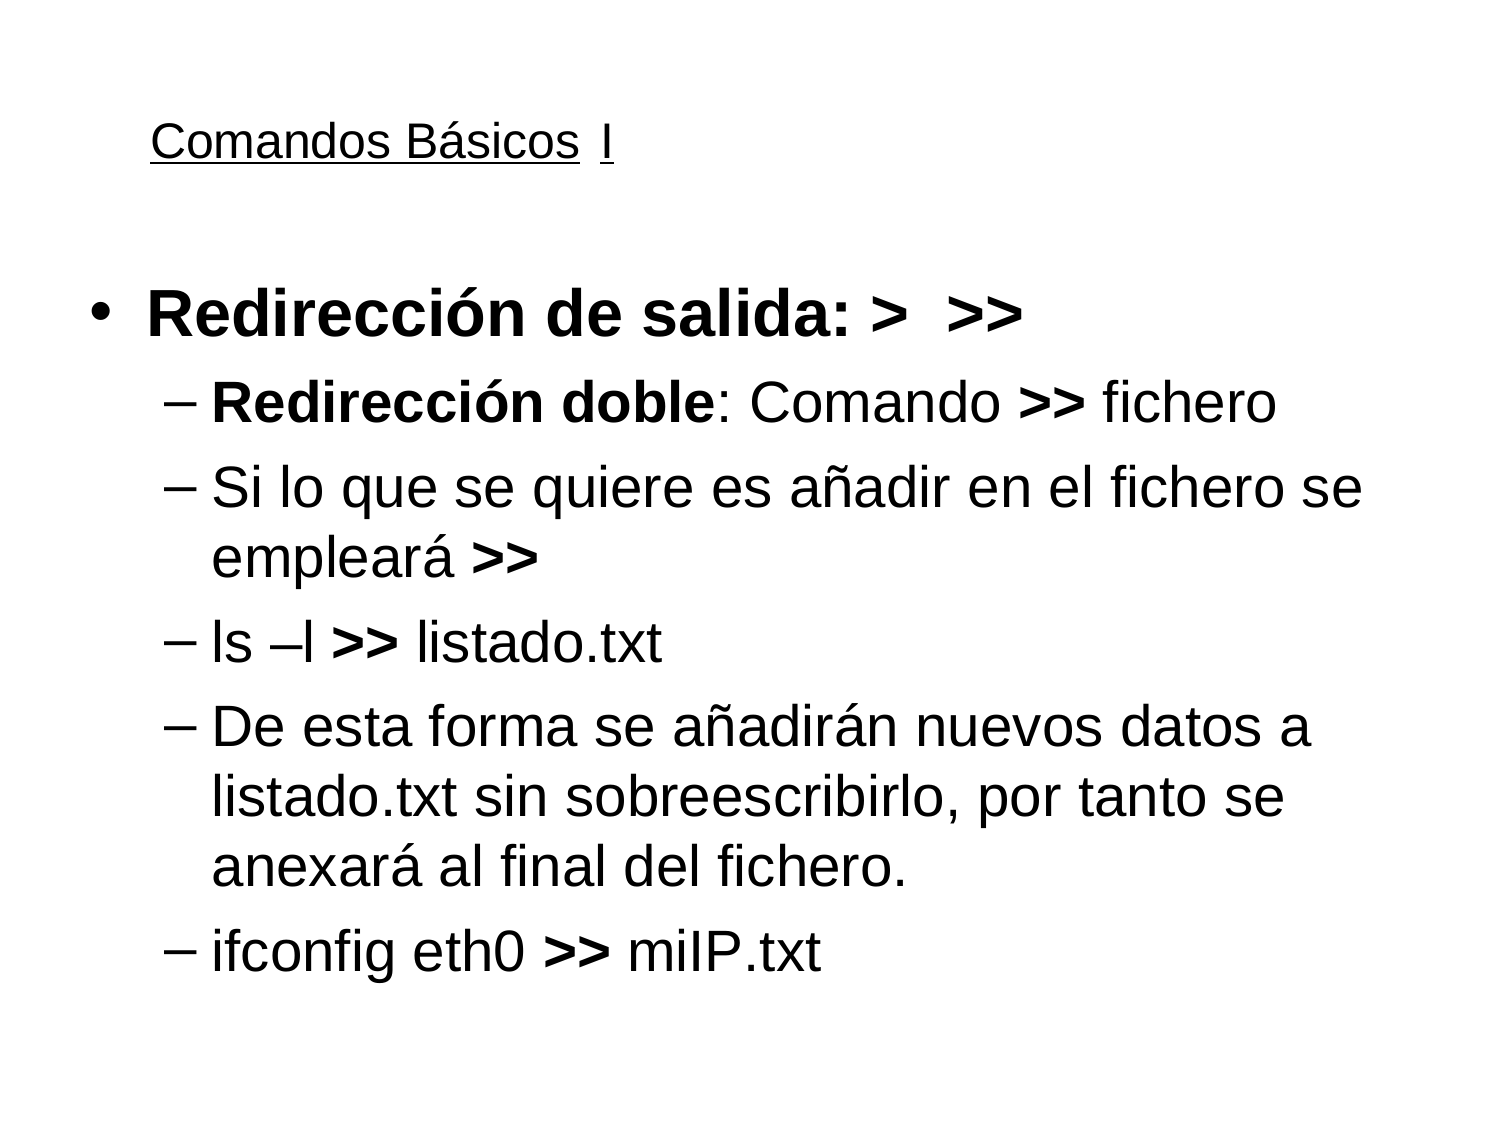

# Comandos Básicos	I
Redirección de salida: > >>
Redirección doble: Comando >> fichero
Si lo que se quiere es añadir en el fichero se empleará >>
ls –l >> listado.txt
De esta forma se añadirán nuevos datos a listado.txt sin sobreescribirlo, por tanto se anexará al final del fichero.
ifconfig eth0 >> miIP.txt